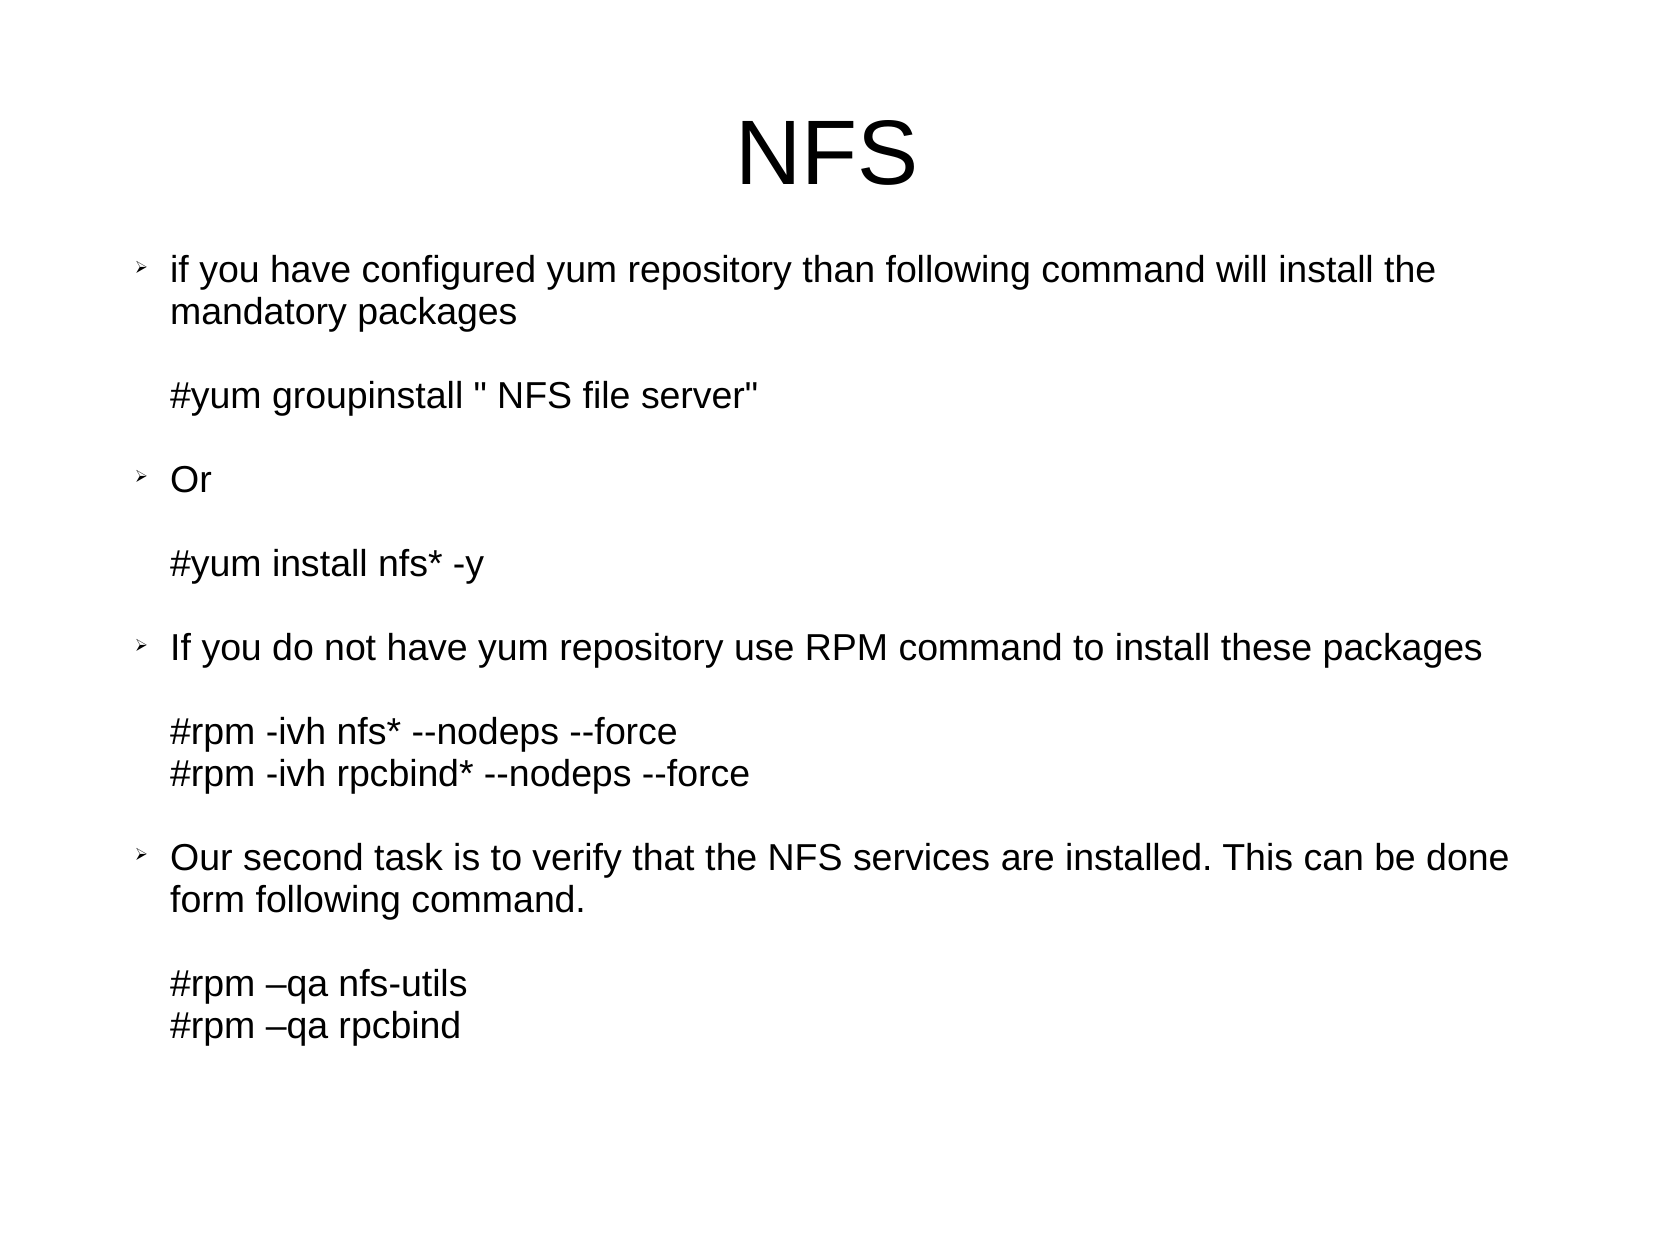

# NFS
if you have configured yum repository than following command will install the mandatory packages
#yum groupinstall " NFS file server"
Or
#yum install nfs* -y
If you do not have yum repository use RPM command to install these packages
#rpm -ivh nfs* --nodeps --force
#rpm -ivh rpcbind* --nodeps --force
Our second task is to verify that the NFS services are installed. This can be done form following command.
#rpm –qa nfs-utils
#rpm –qa rpcbind